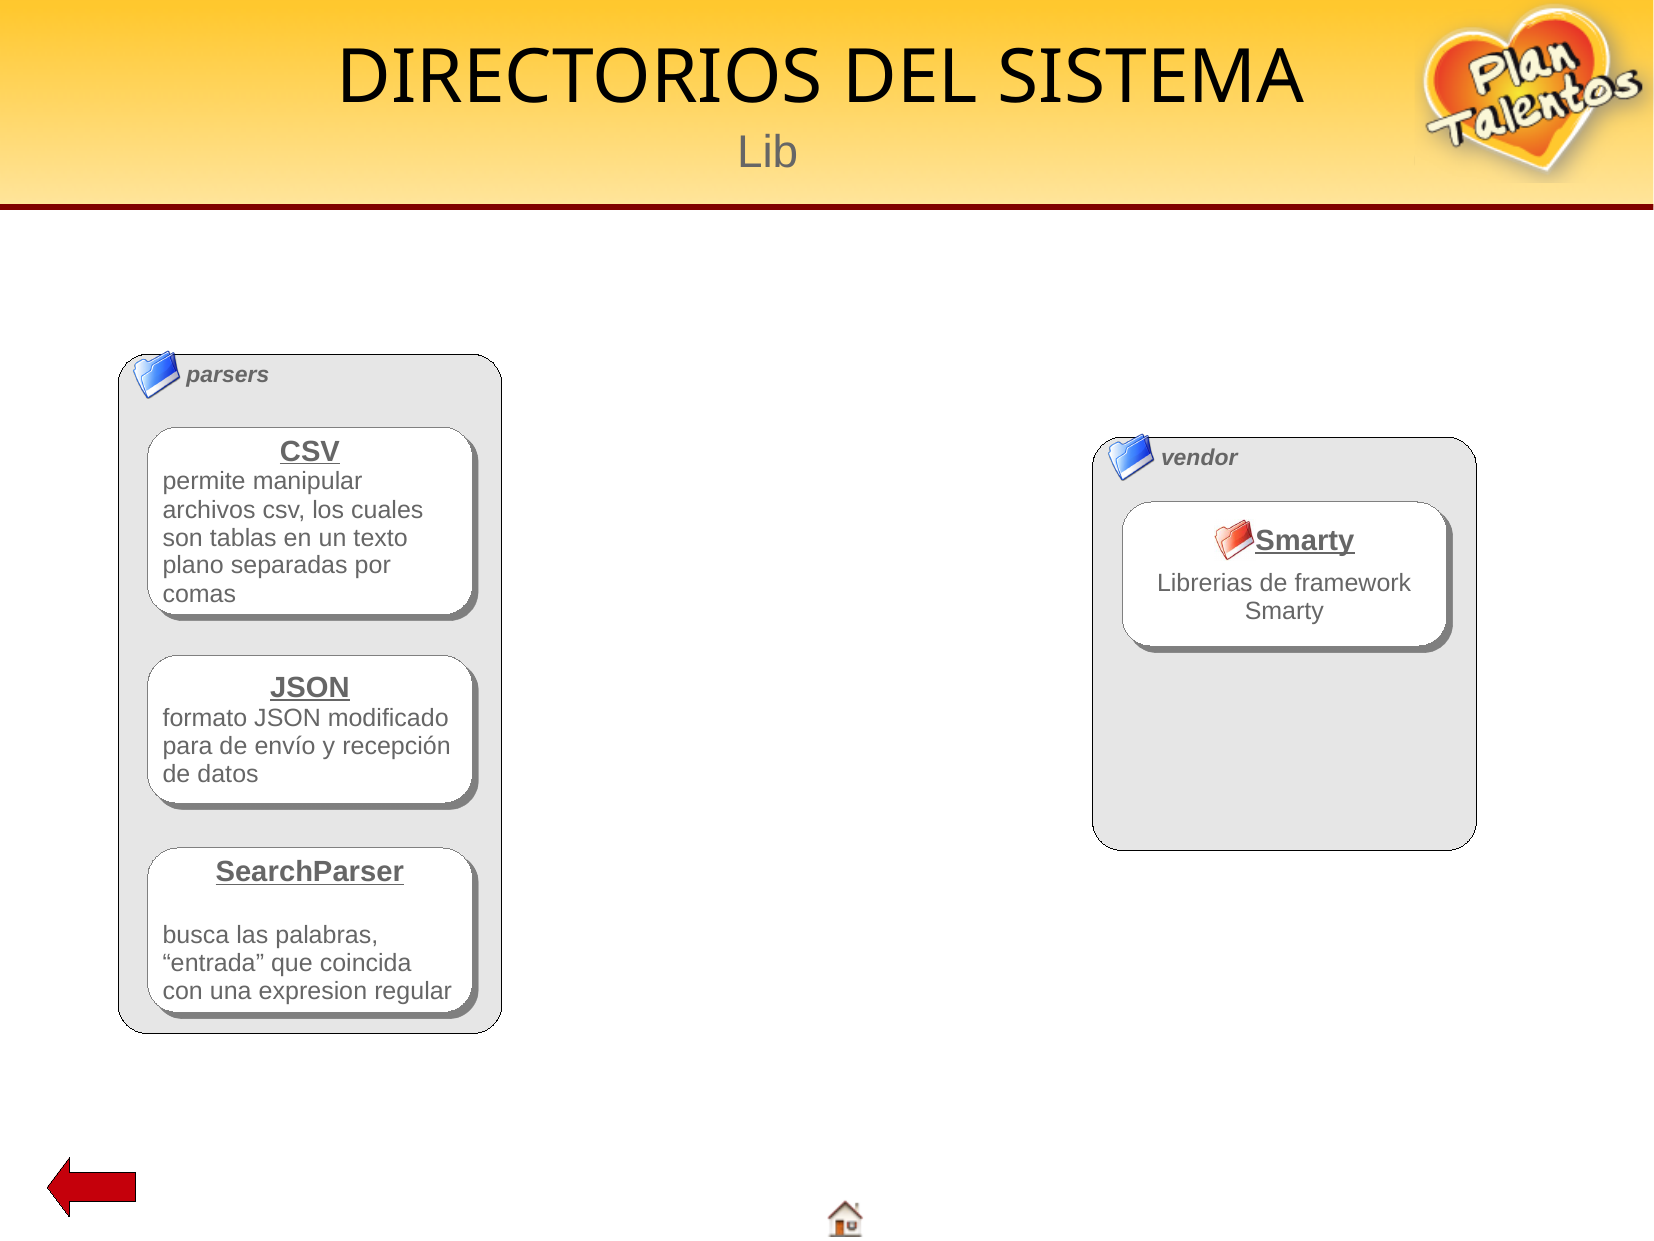

# DIRECTORIOS DEL SISTEMA
Lib
 parsers
CSV
permite manipular archivos csv, los cuales son tablas en un texto plano separadas por comas
 vendor
Smarty
Librerias de framework Smarty
JSON
formato JSON modificado para de envío y recepción de datos
SearchParser
busca las palabras, “entrada” que coincida con una expresion regular